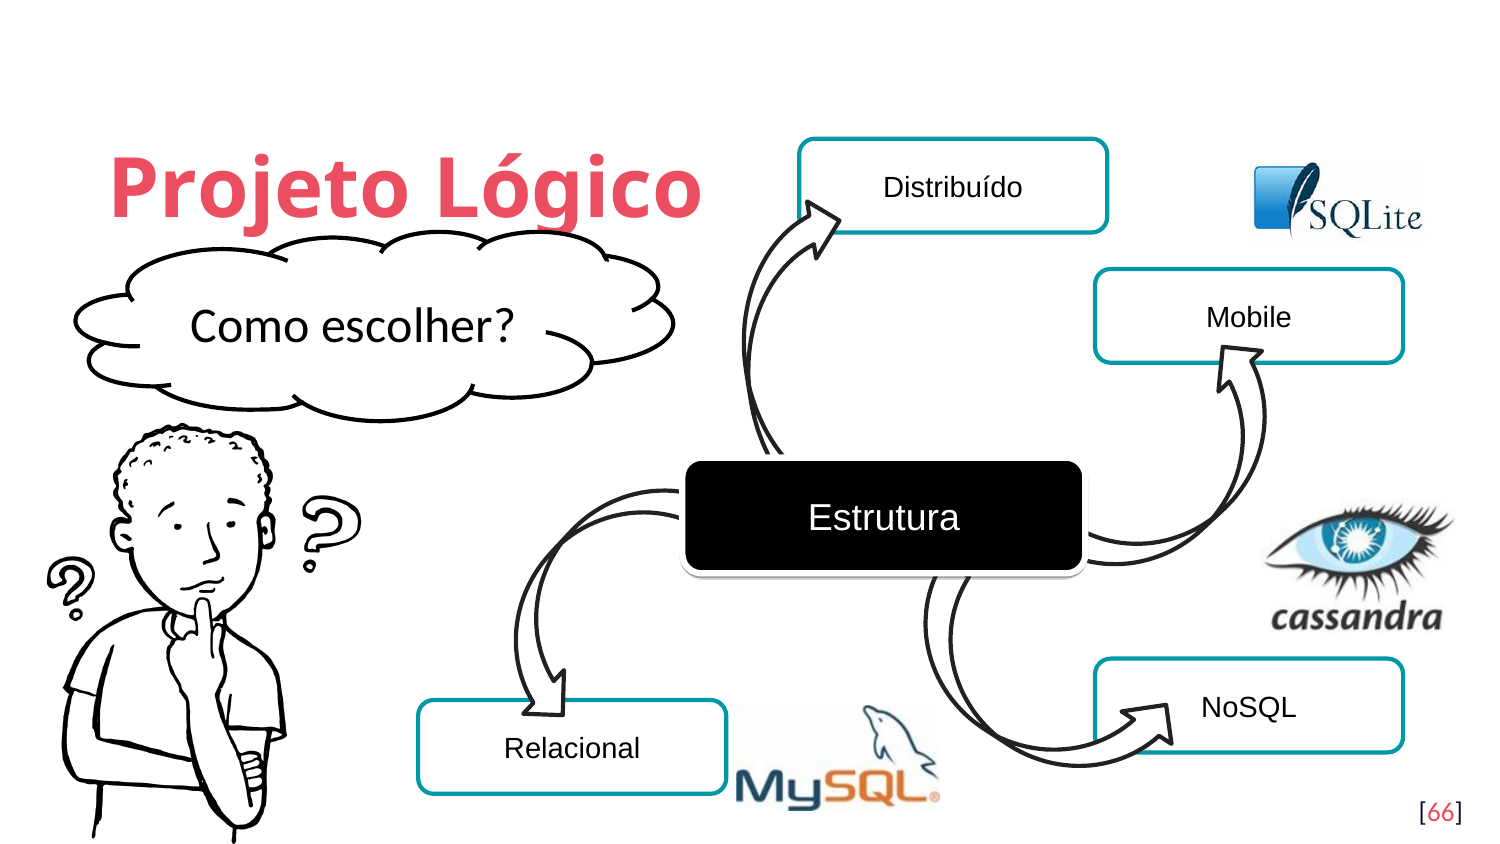

Projeto Lógico
Distribuído
Como escolher?
Mobile
Estrutura
NoSQL
Relacional